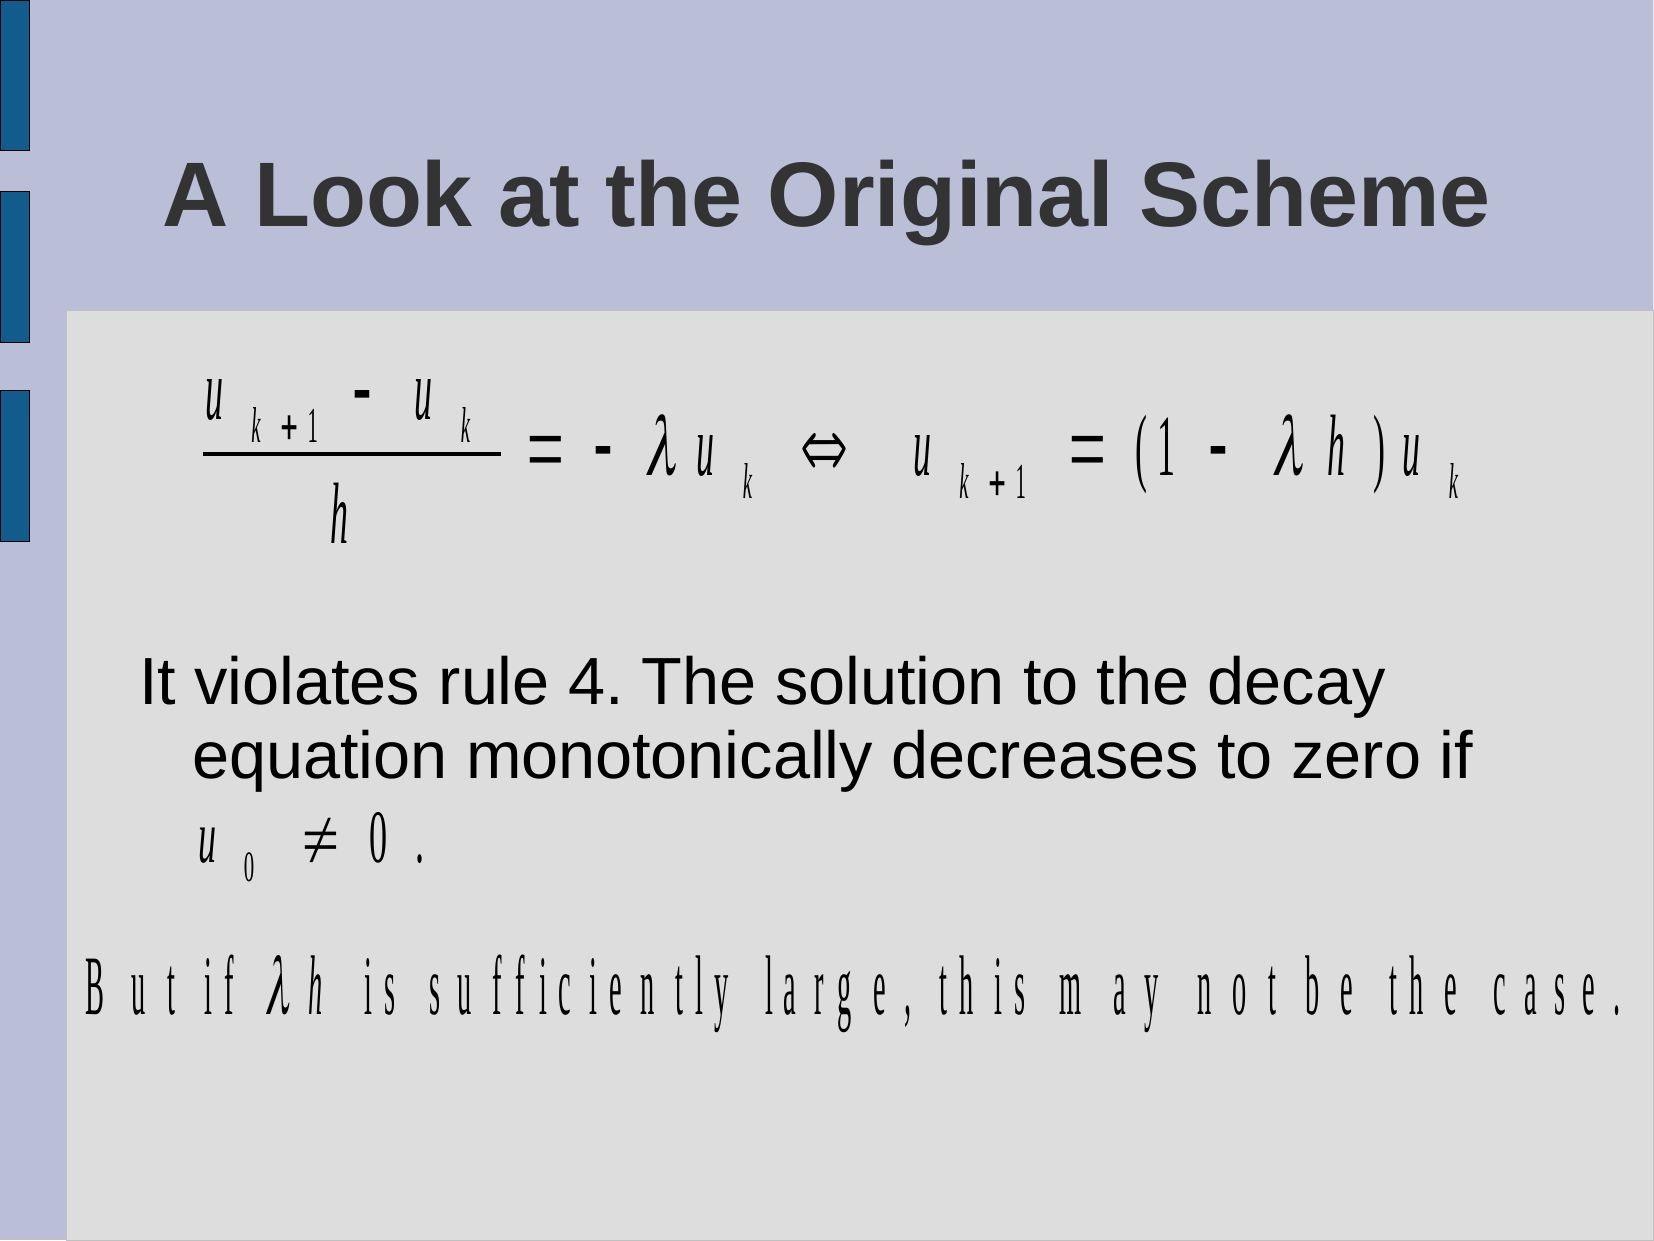

# A Look at the Original Scheme
It violates rule 4. The solution to the decay equation monotonically decreases to zero if